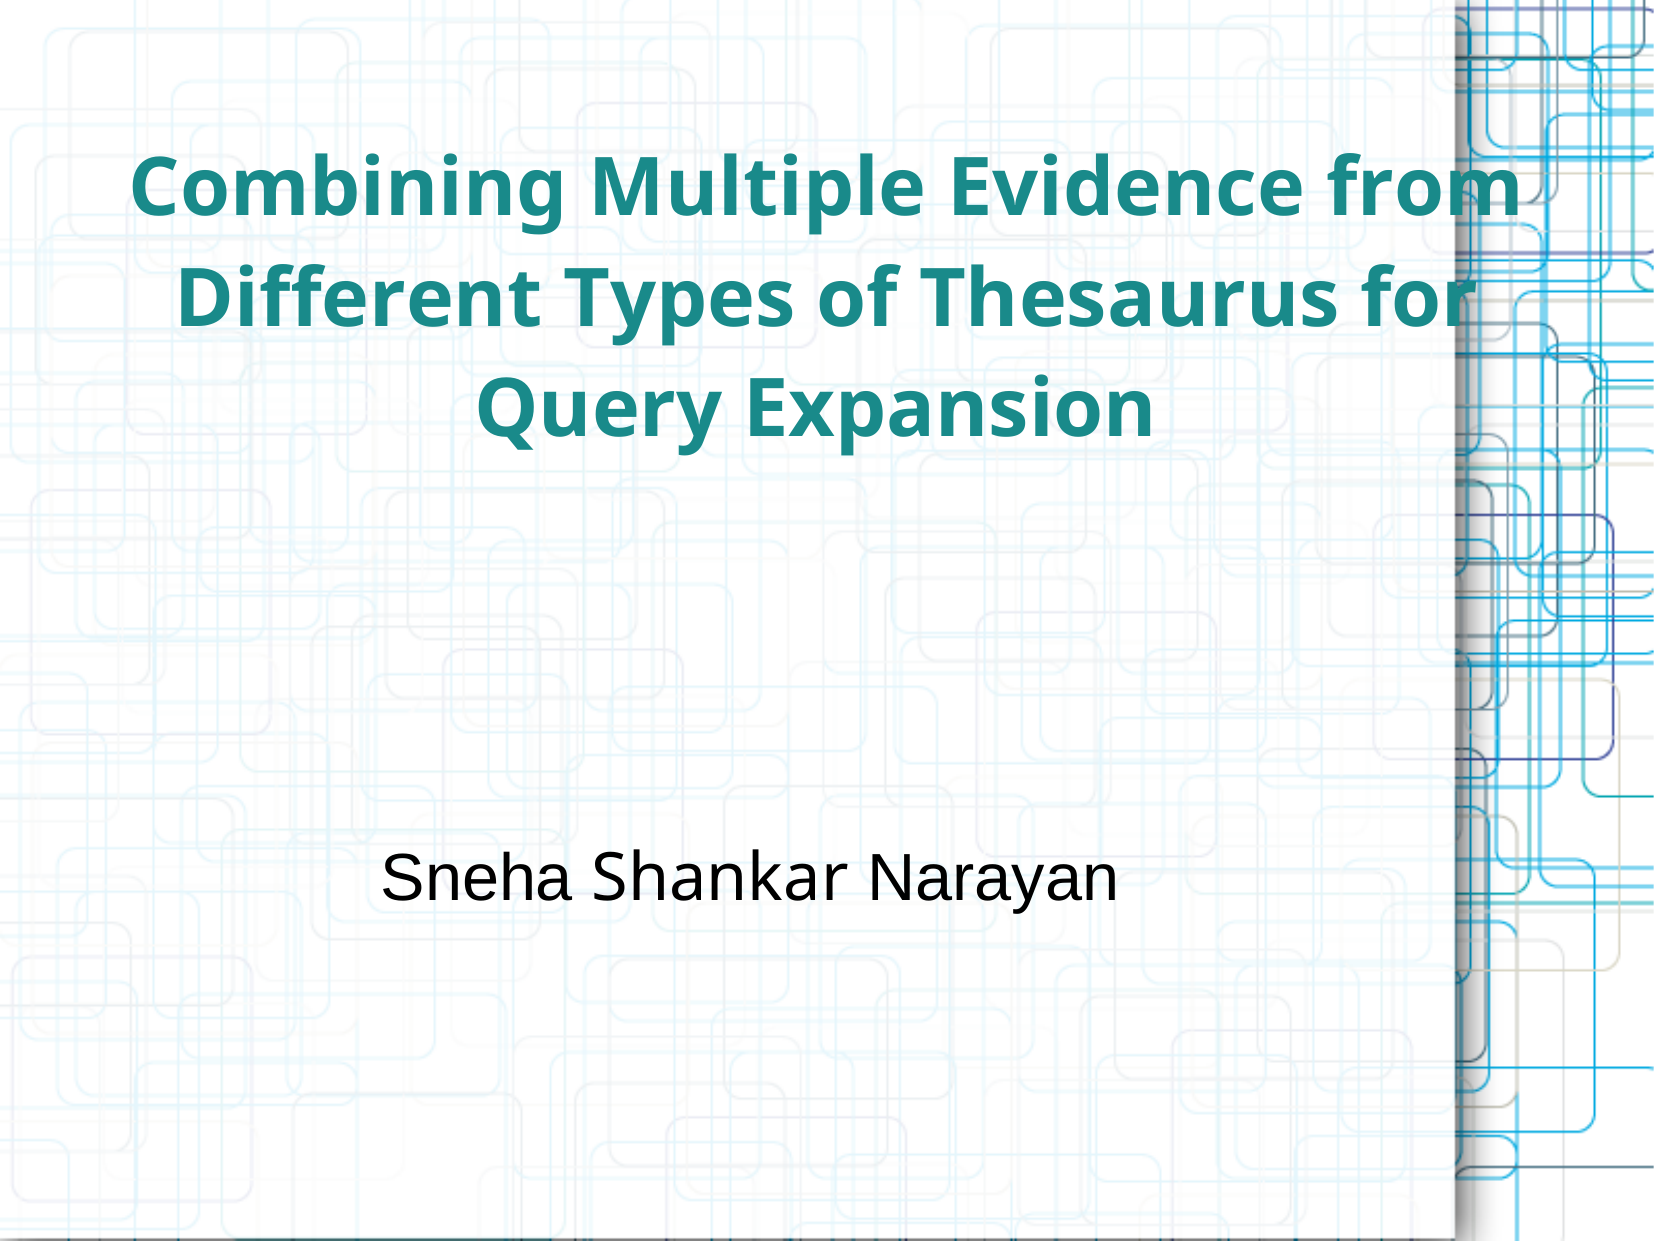

# Combining Multiple Evidence from Different Types of Thesaurus for Query Expansion
Sneha Shankar Narayan